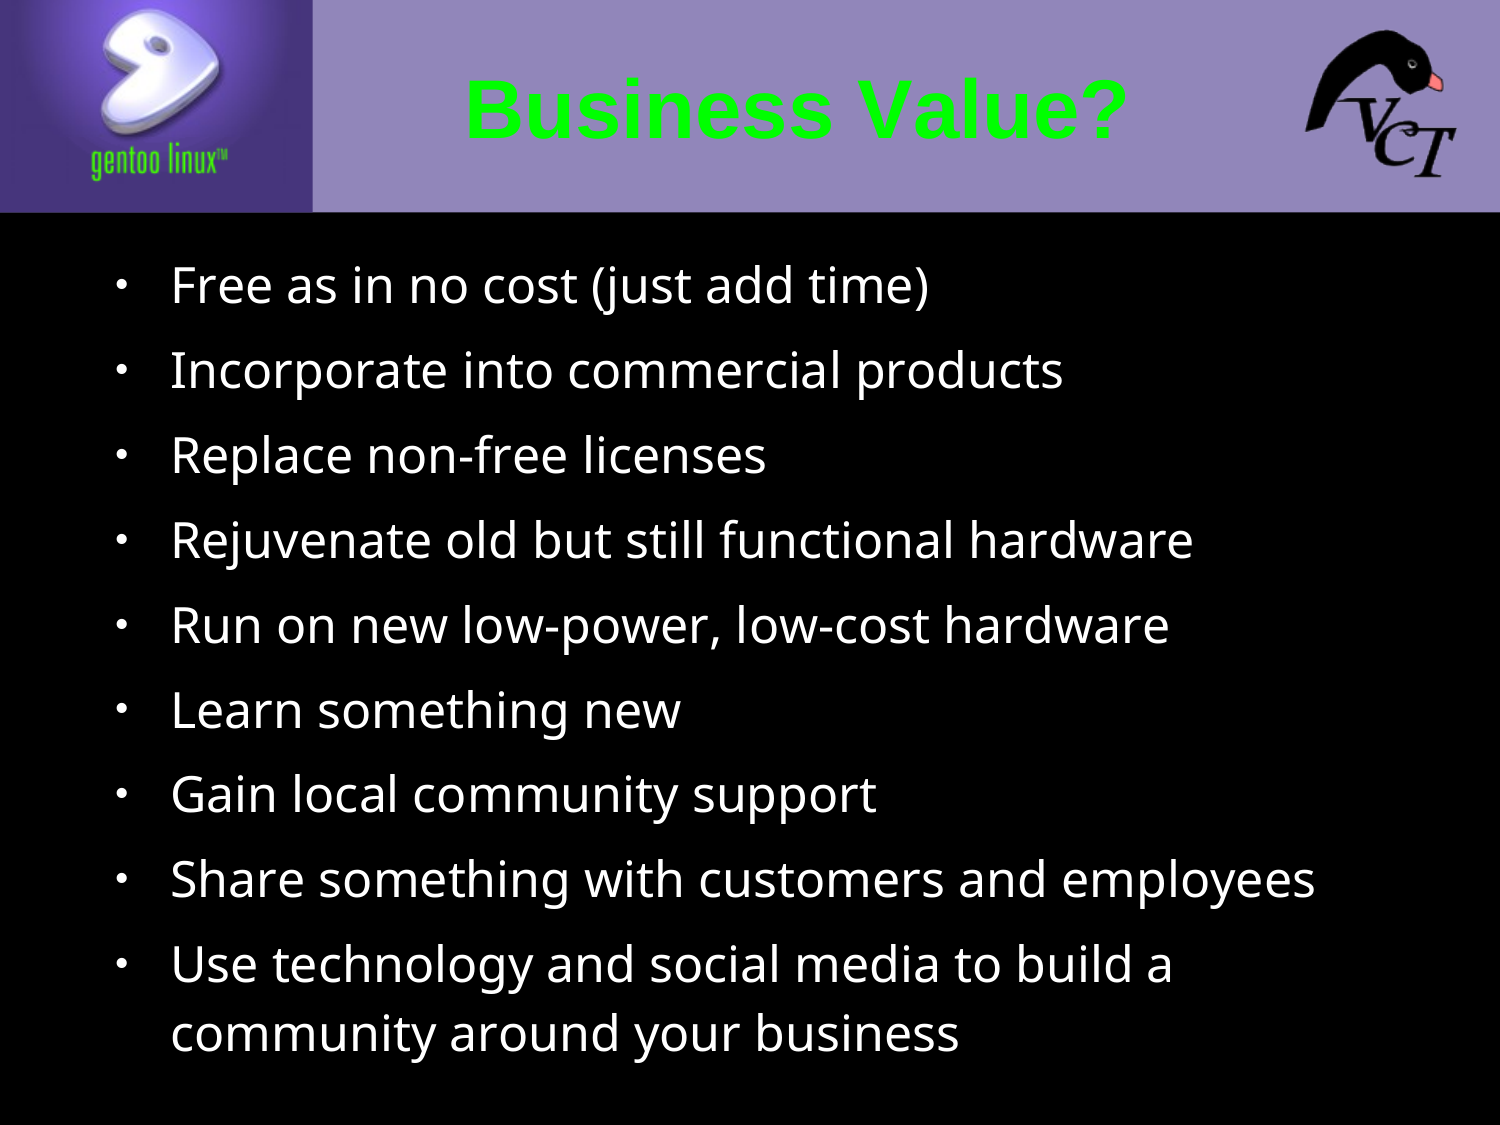

# Business Value?
Free as in no cost (just add time)
Incorporate into commercial products
Replace non-free licenses
Rejuvenate old but still functional hardware
Run on new low-power, low-cost hardware
Learn something new
Gain local community support
Share something with customers and employees
Use technology and social media to build a community around your business